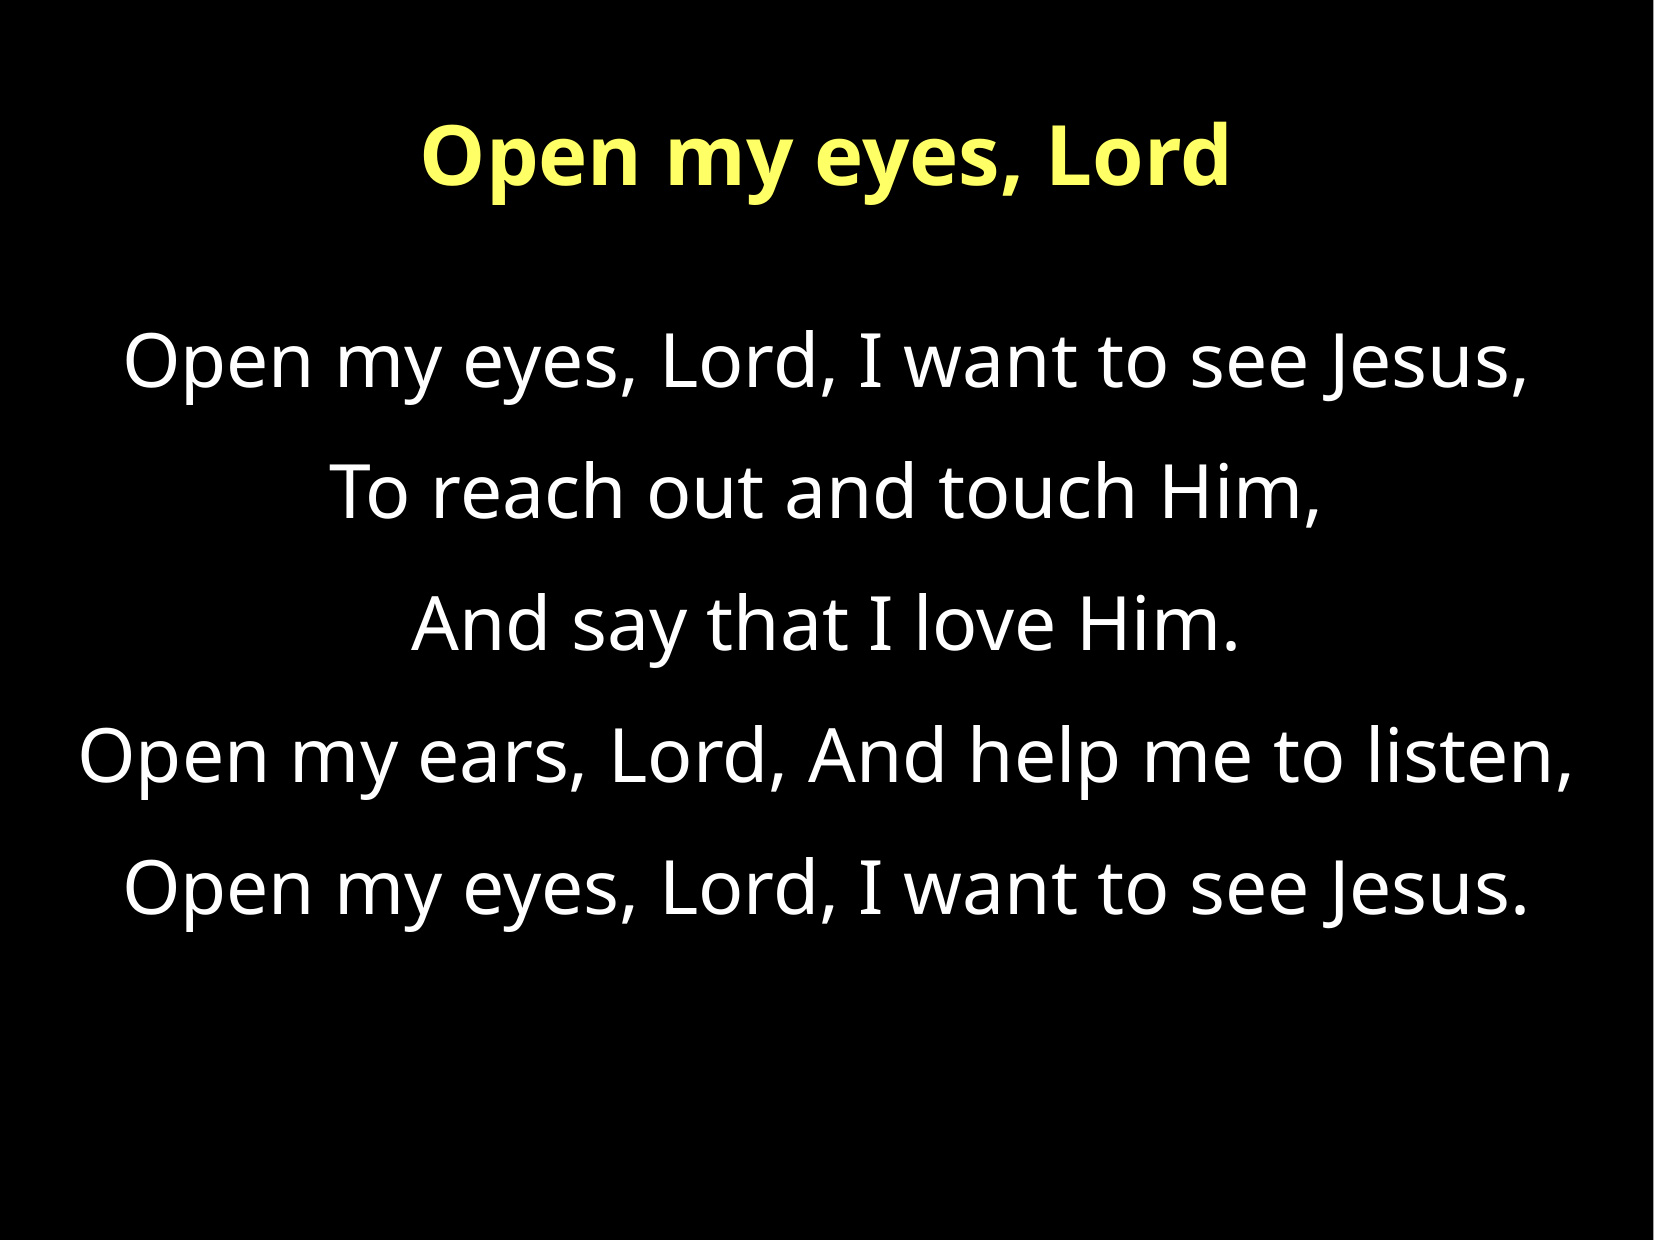

# Open my eyes, Lord
Open my eyes, Lord, I want to see Jesus,
To reach out and touch Him,
And say that I love Him.
Open my ears, Lord, And help me to listen,
Open my eyes, Lord, I want to see Jesus.